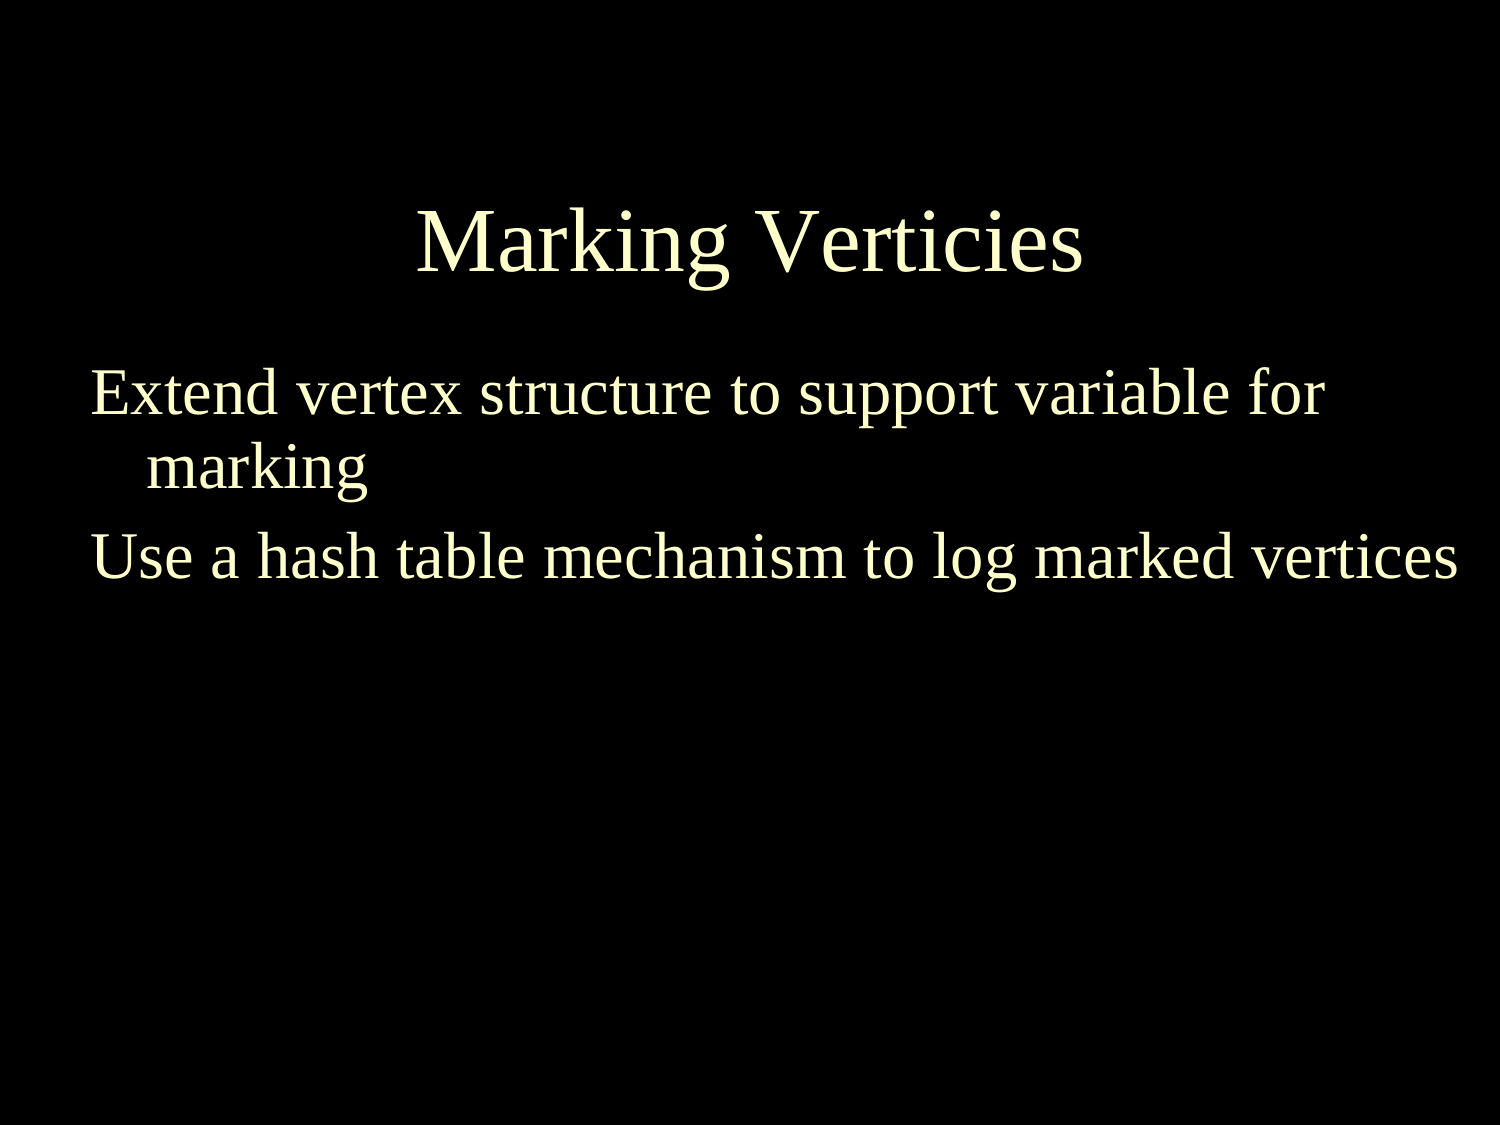

# Marking Verticies
Extend vertex structure to support variable for marking
Use a hash table mechanism to log marked vertices